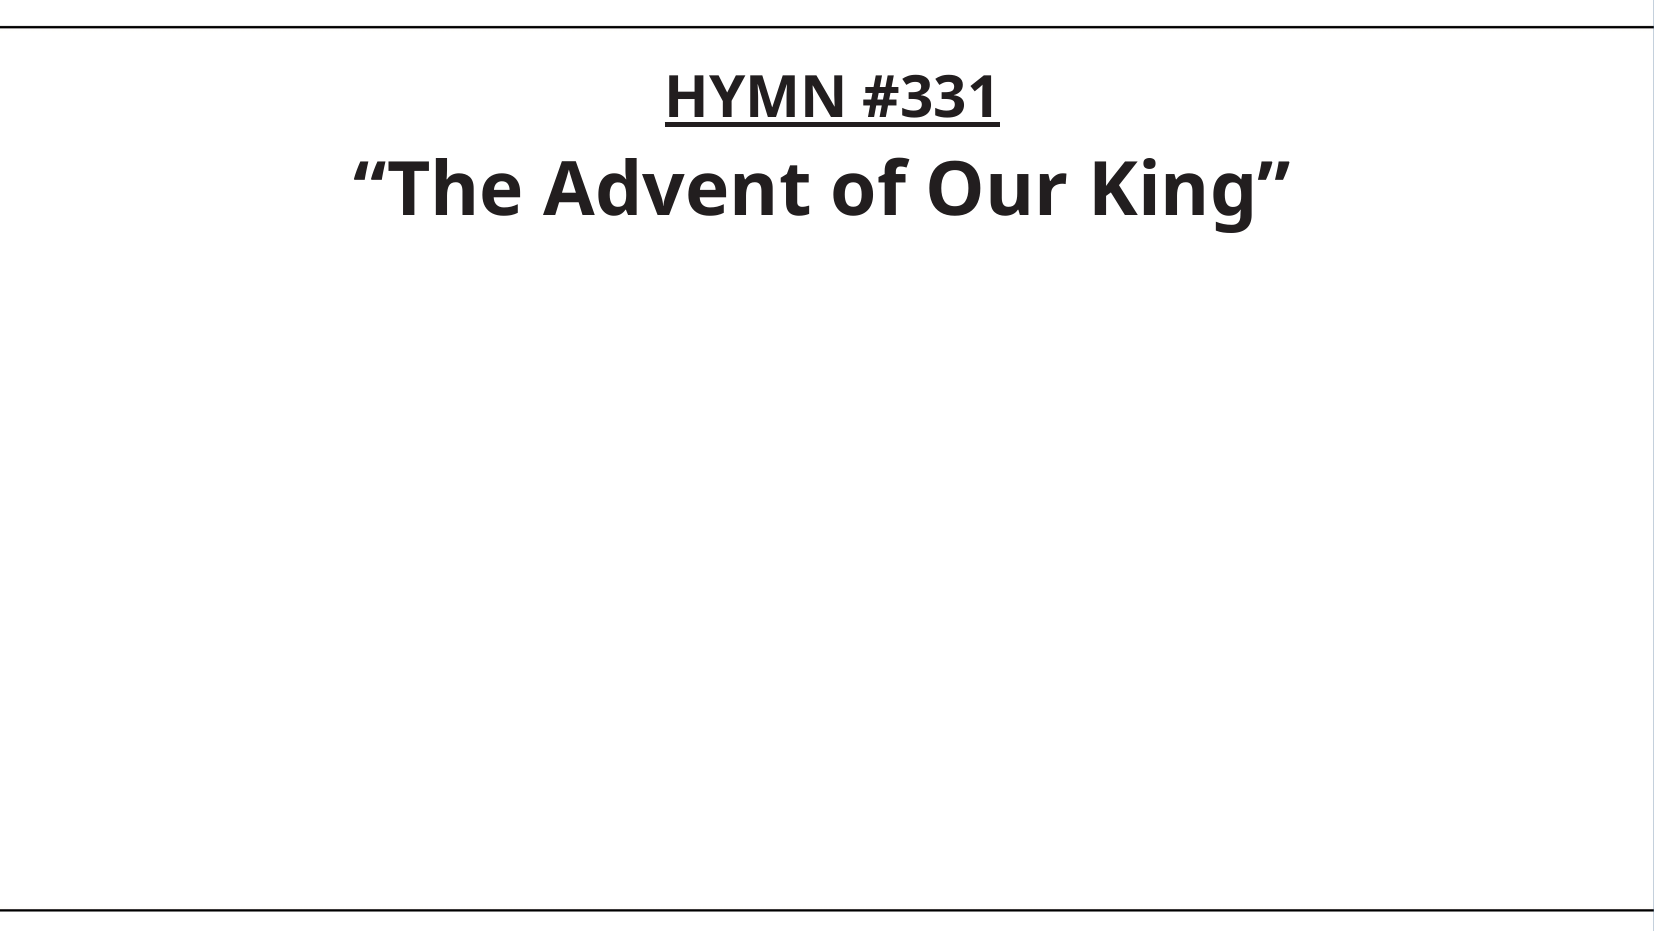

HYMN #331
“The Advent of Our King”